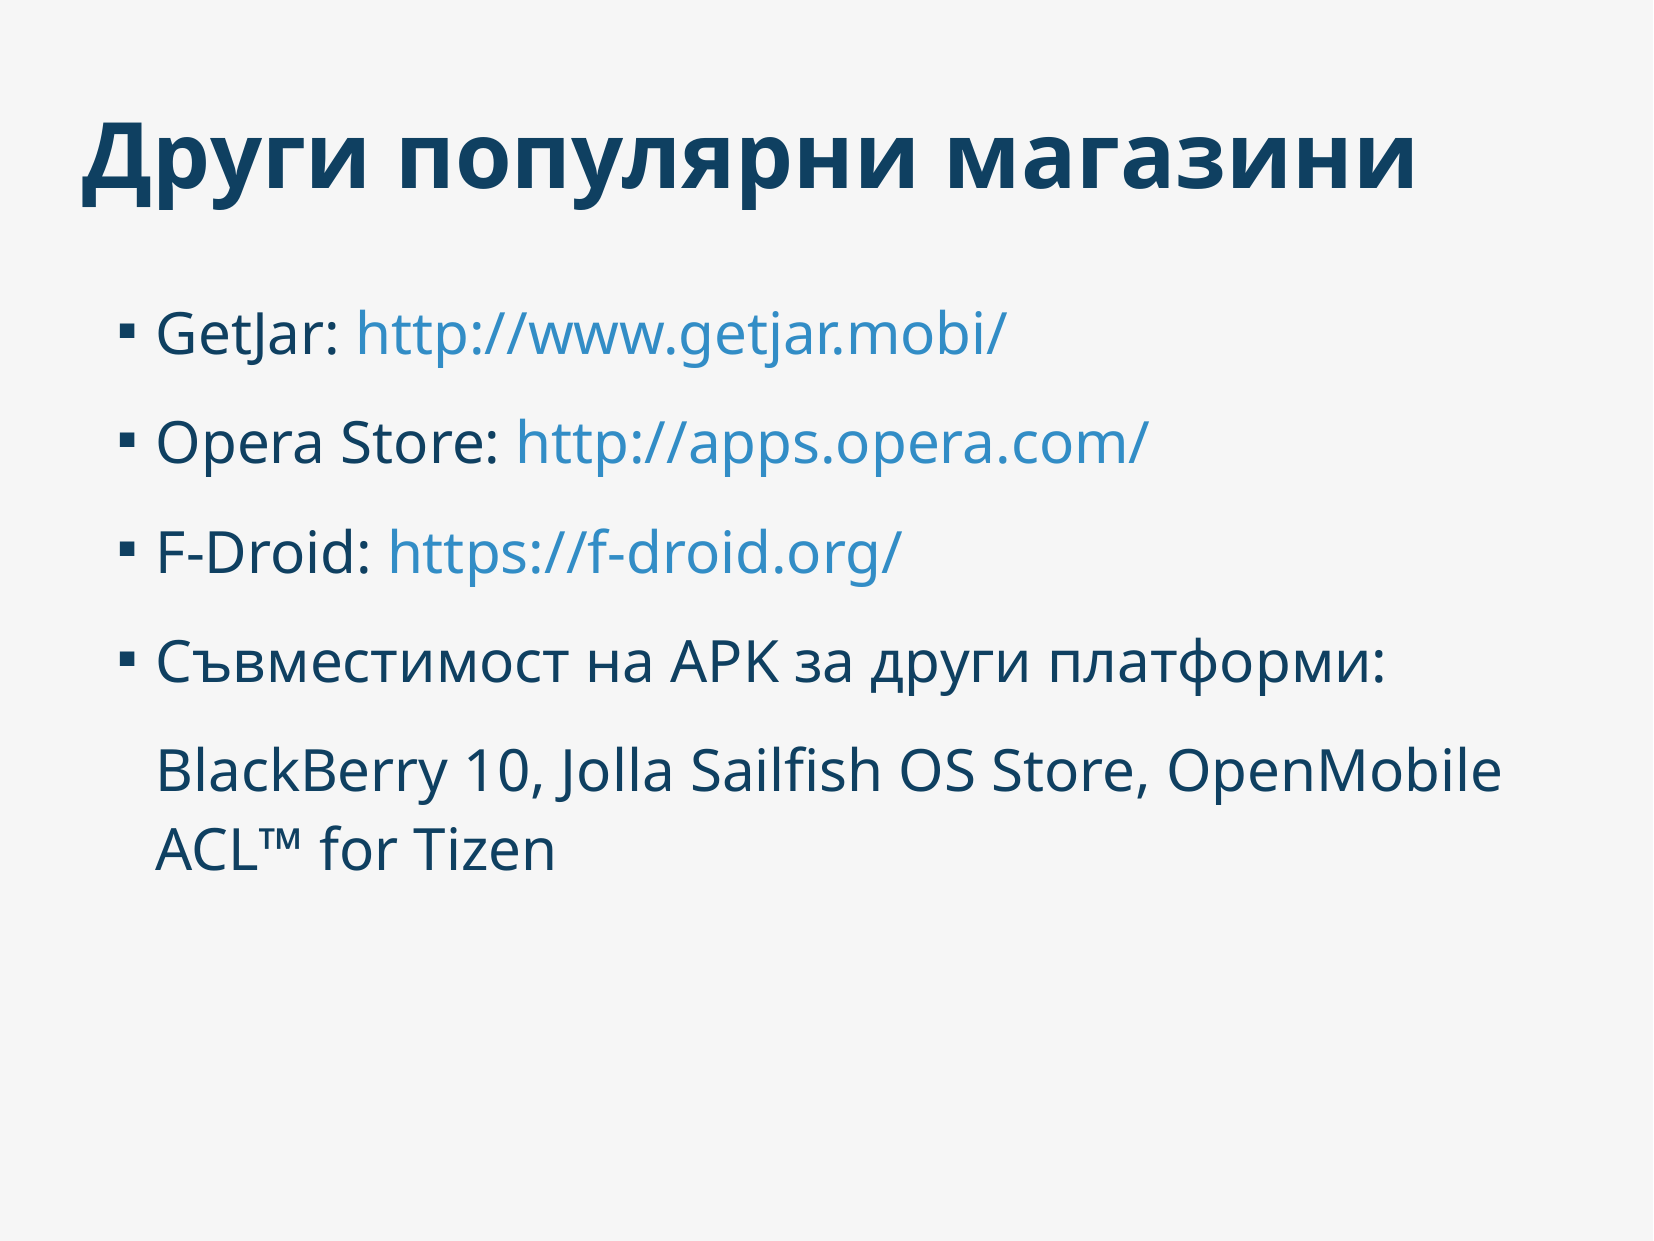

# Други популярни магазини
GetJar: http://www.getjar.mobi/
Opera Store: http://apps.opera.com/
F-Droid: https://f-droid.org/
Съвместимост на APK за други платформи:
BlackBerry 10, Jolla Sailfish OS Store, OpenMobile ACL™ for Tizen